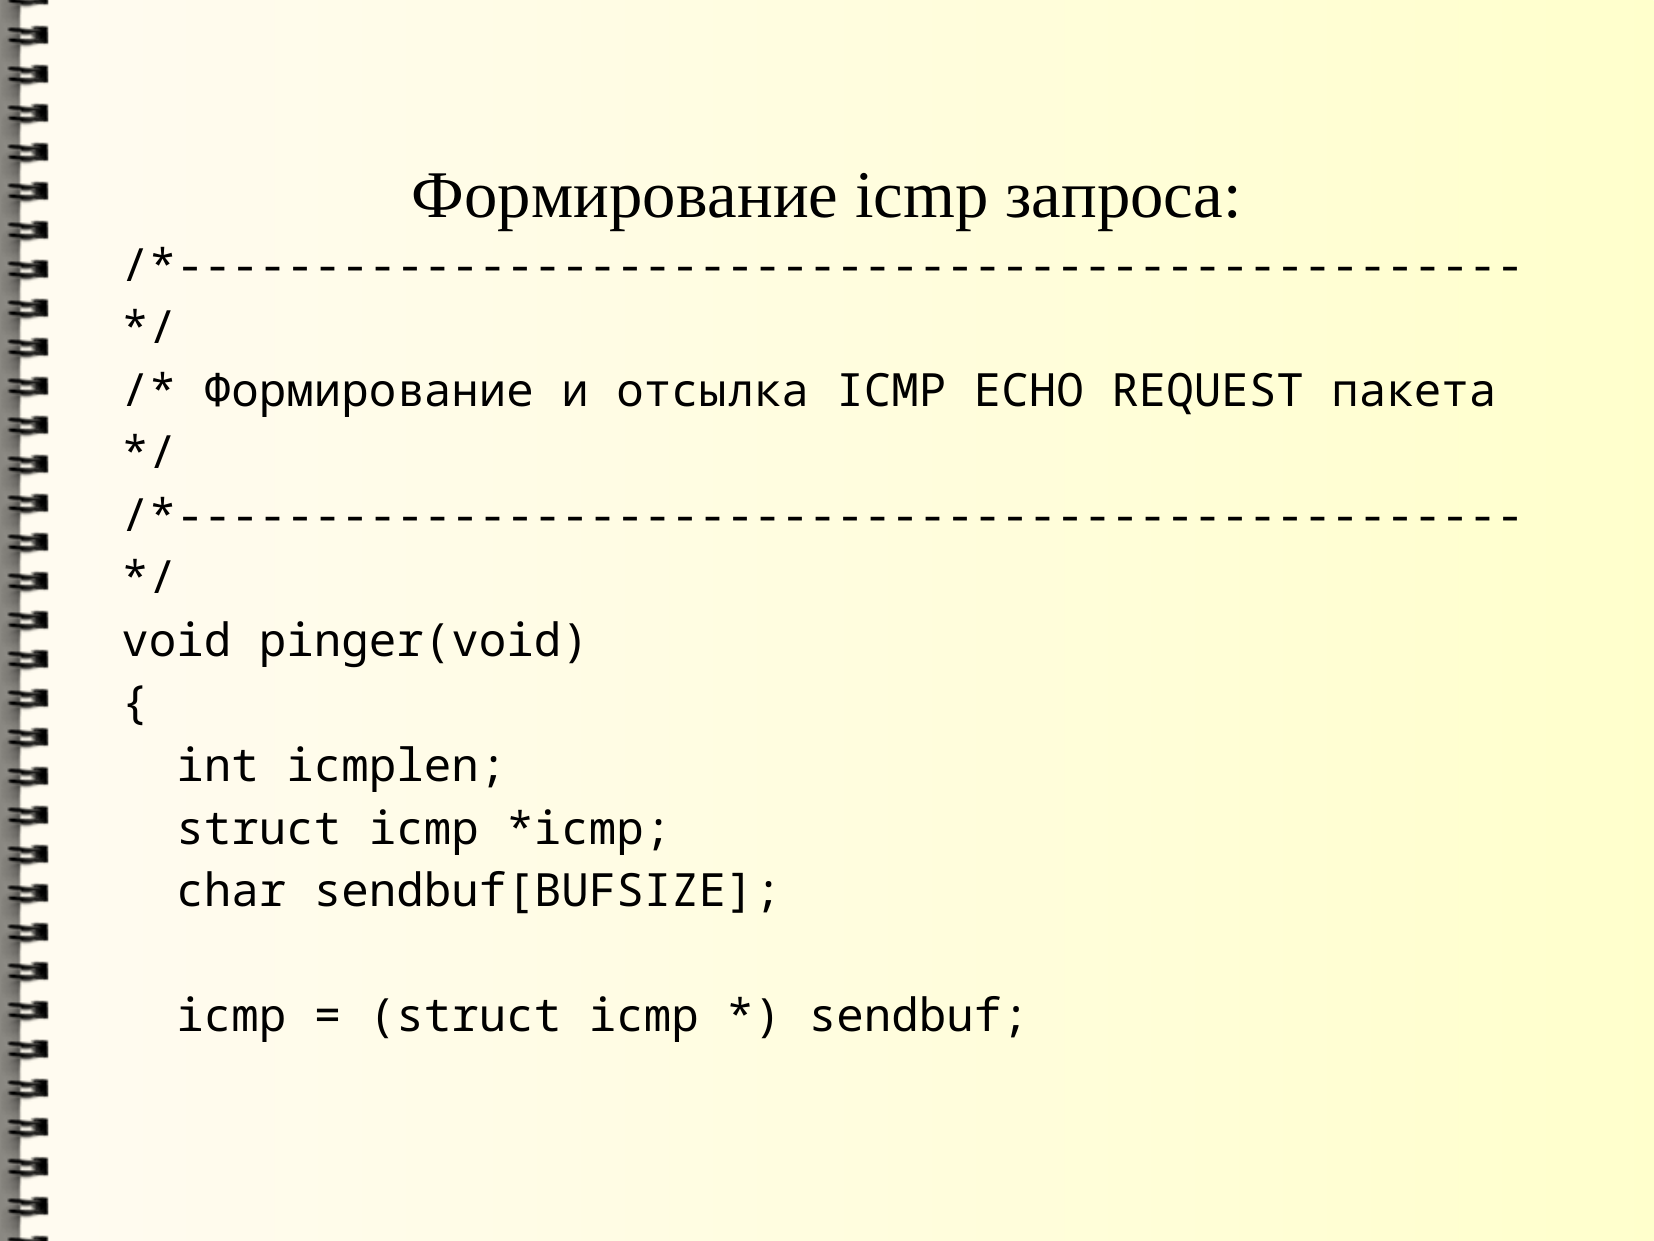

# Формирование icmp запроса:
/*-------------------------------------------------*/
/* Формирование и отсылка ICMP ECHO REQUEST пакета */
/*-------------------------------------------------*/
void pinger(void)
{
 int icmplen;
 struct icmp *icmp;
 char sendbuf[BUFSIZE];
 icmp = (struct icmp *) sendbuf;